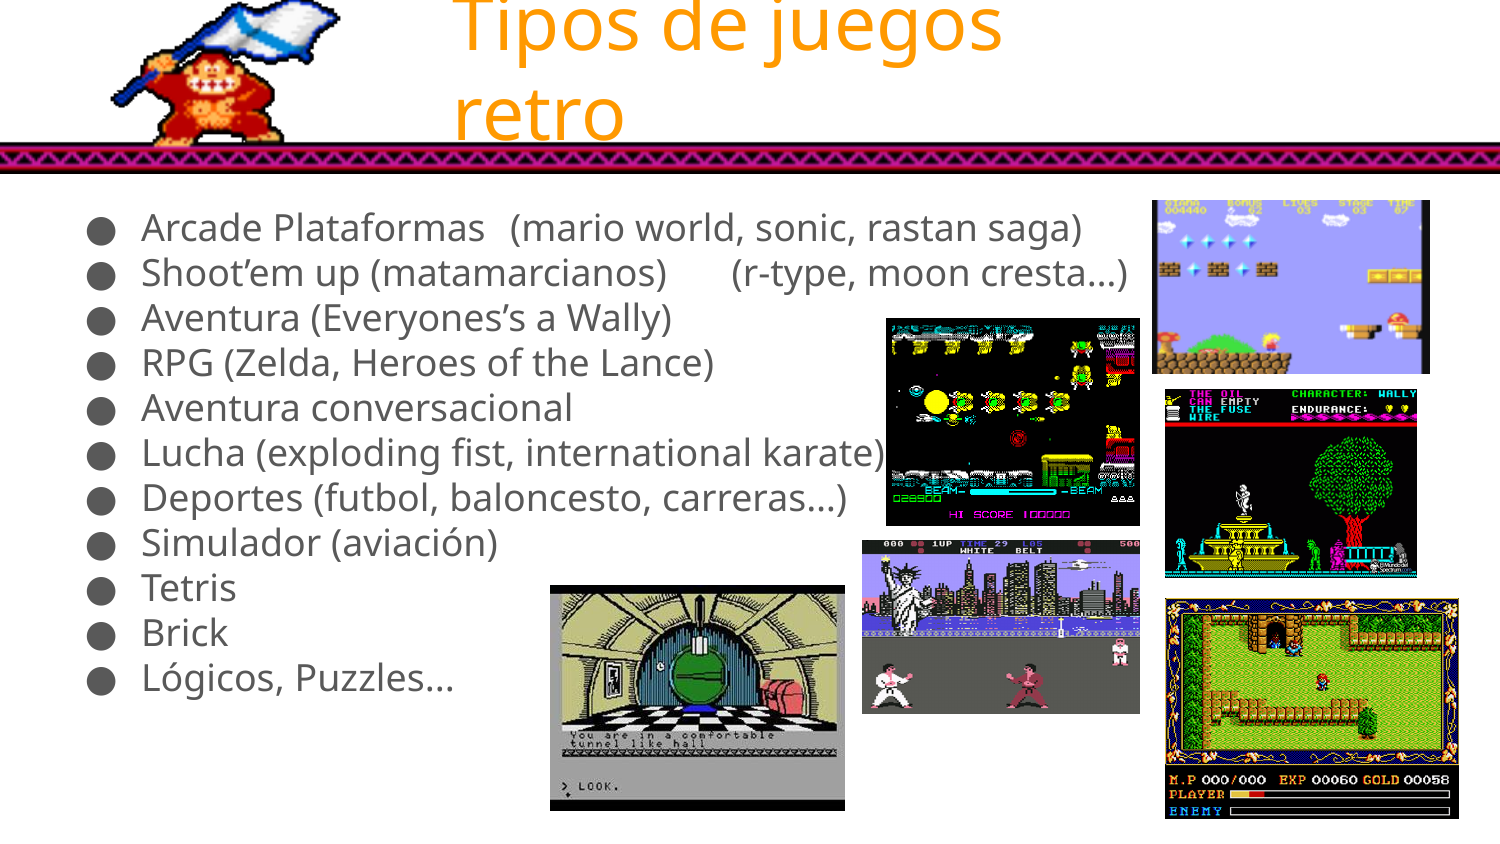

# Tipos de juegos retro
Arcade Plataformas	(mario world, sonic, rastan saga)
Shoot’em up (matamarcianos)	(r-type, moon cresta…)
Aventura (Everyones’s a Wally)
RPG (Zelda, Heroes of the Lance)
Aventura conversacional
Lucha (exploding fist, international karate)
Deportes (futbol, baloncesto, carreras…)
Simulador (aviación)
Tetris
Brick
Lógicos, Puzzles...